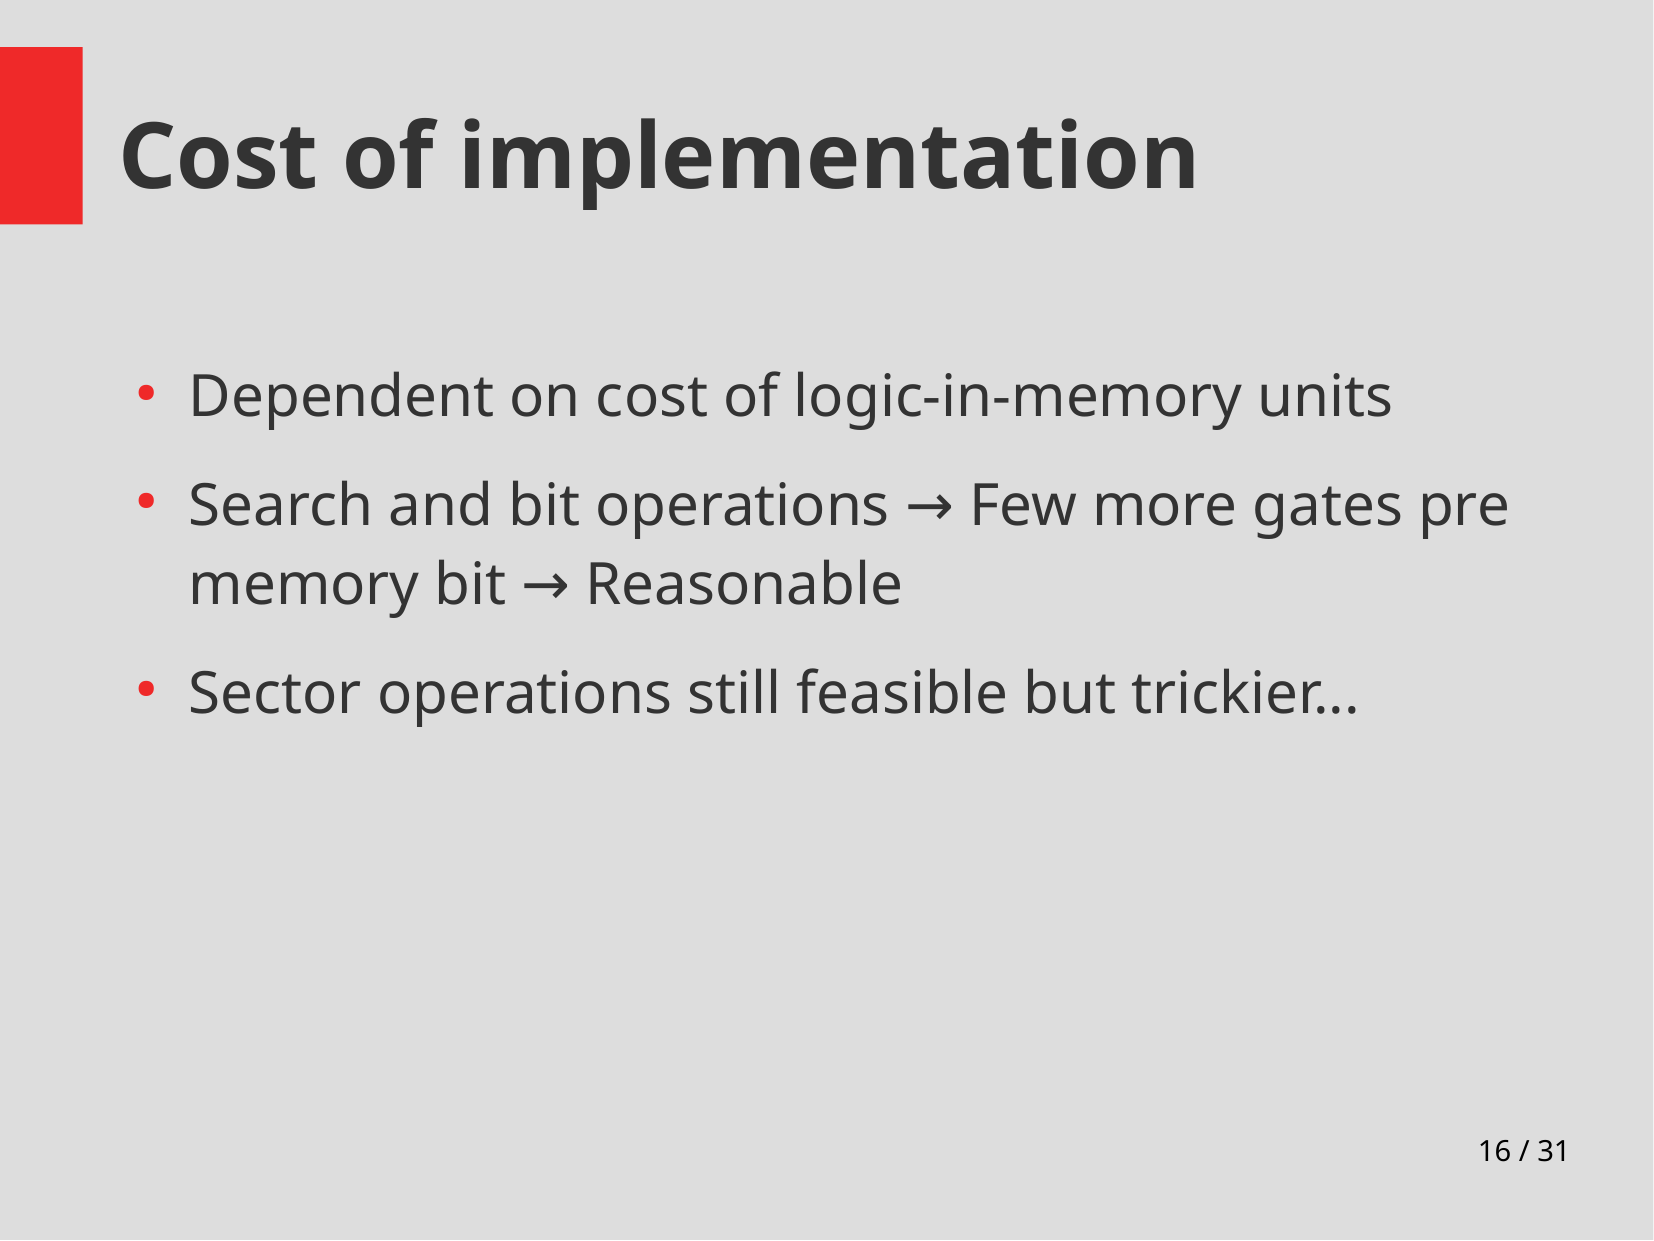

# Cost of implementation
Dependent on cost of logic-in-memory units
Search and bit operations → Few more gates pre memory bit → Reasonable
Sector operations still feasible but trickier...
16